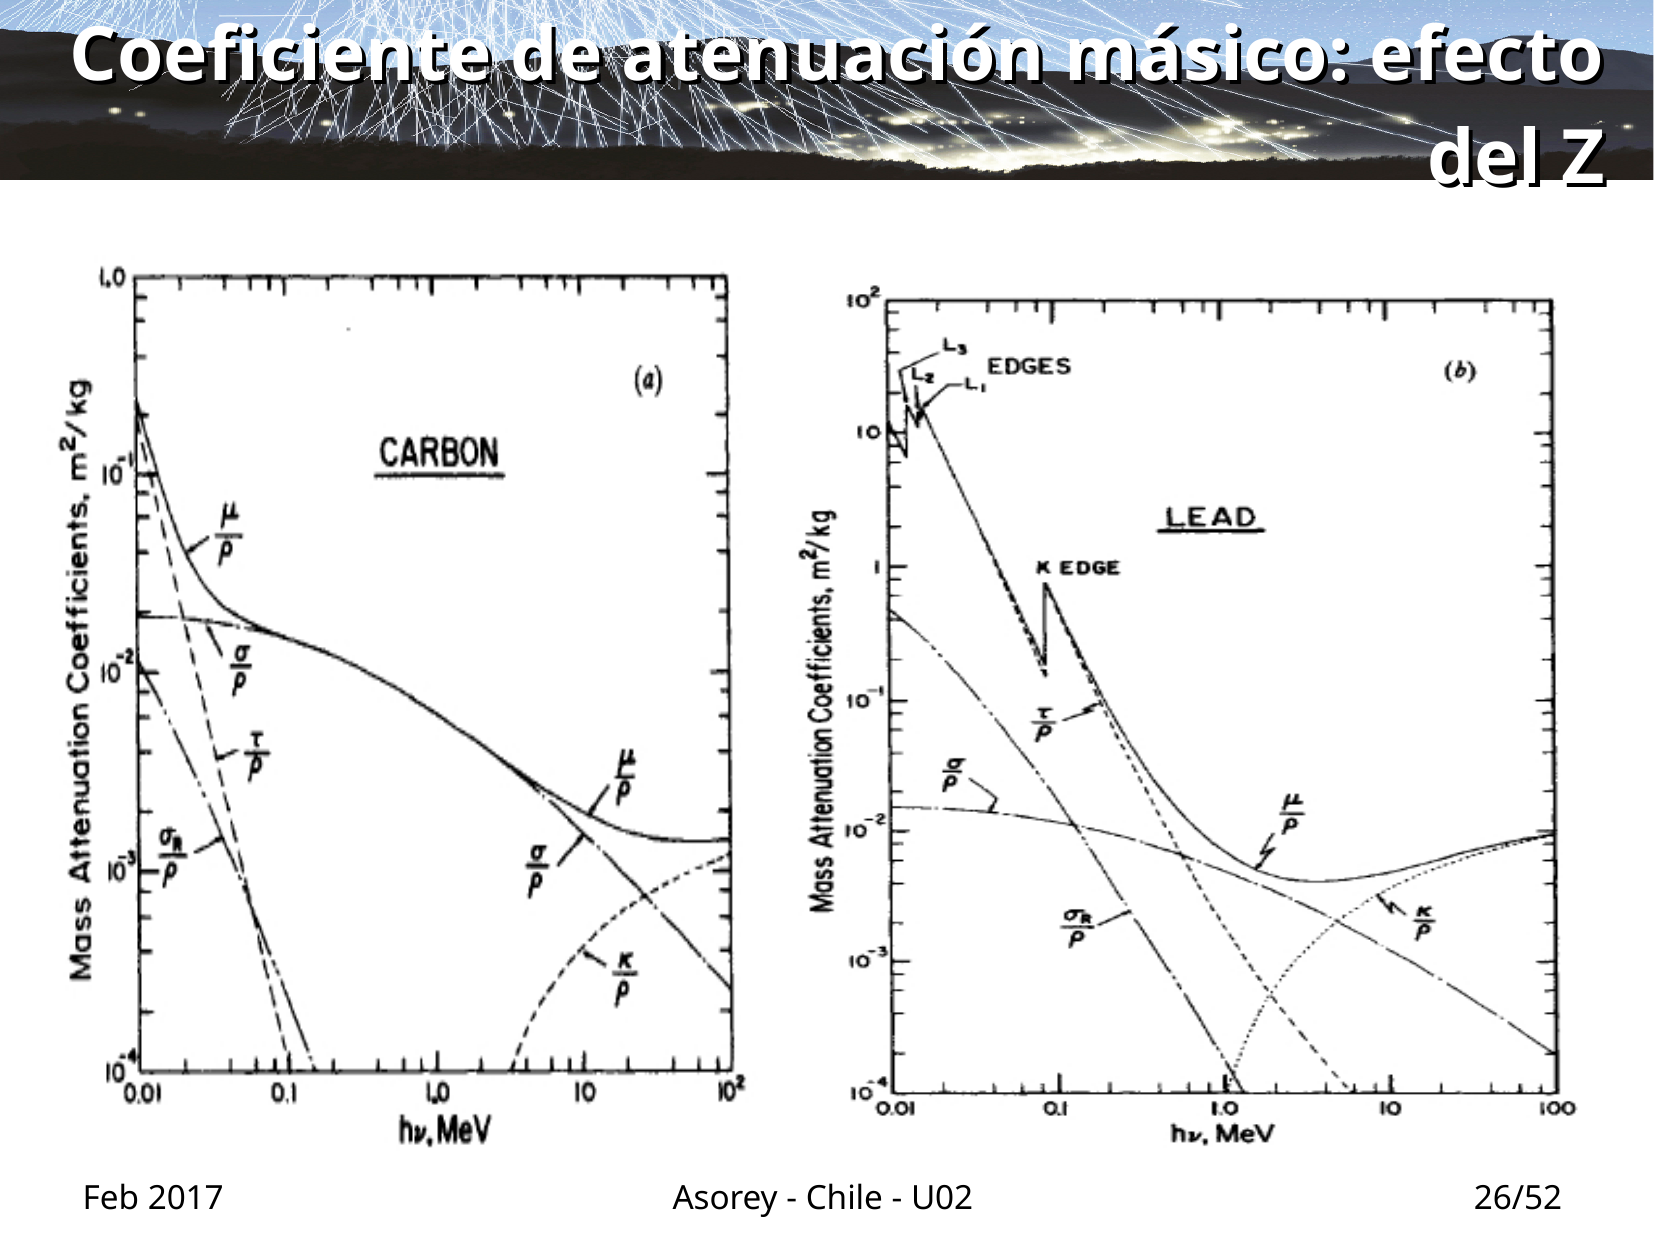

# Coeficiente de atenuación másico: efecto del Z
Feb 2017
Asorey - Chile - U02
26